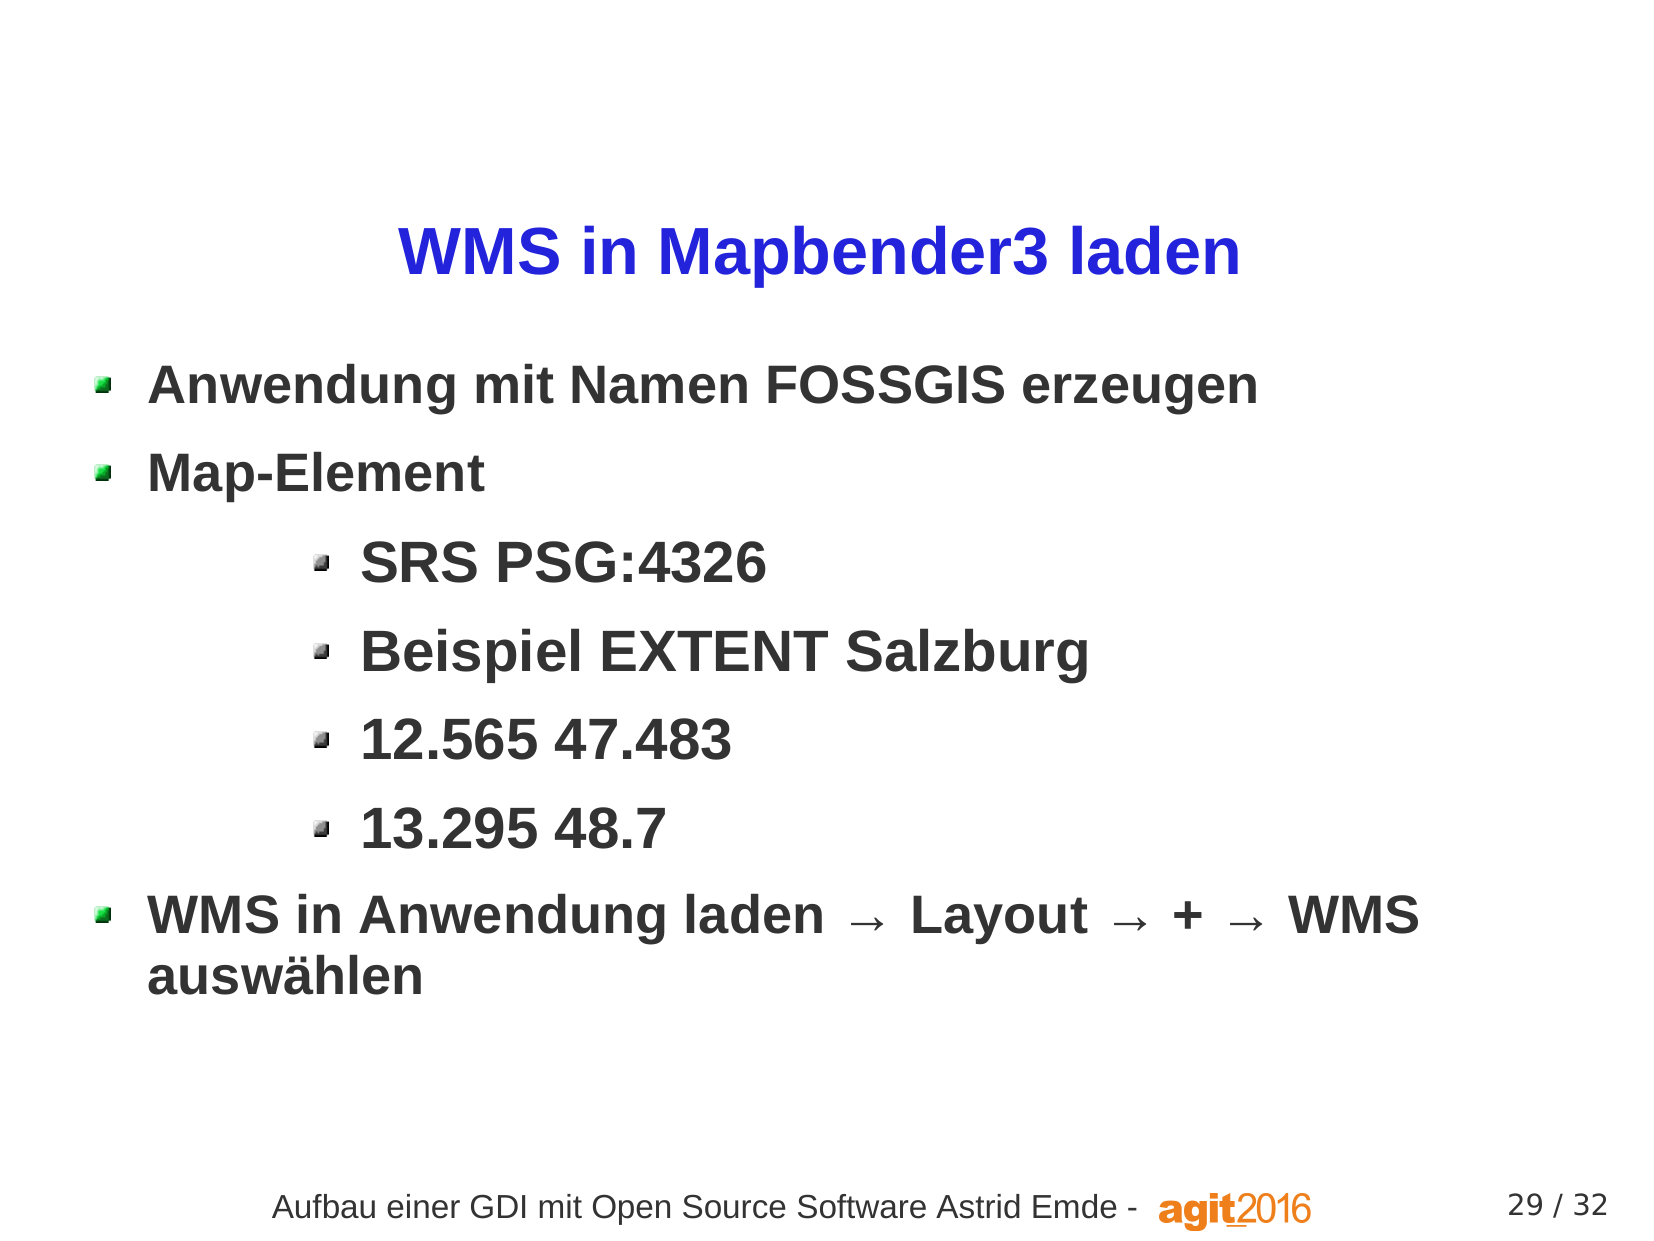

# WMS in Mapbender3 laden
Anwendung mit Namen FOSSGIS erzeugen
Map-Element
SRS PSG:4326
Beispiel EXTENT Salzburg
12.565 47.483
13.295 48.7
WMS in Anwendung laden → Layout → + → WMS auswählen